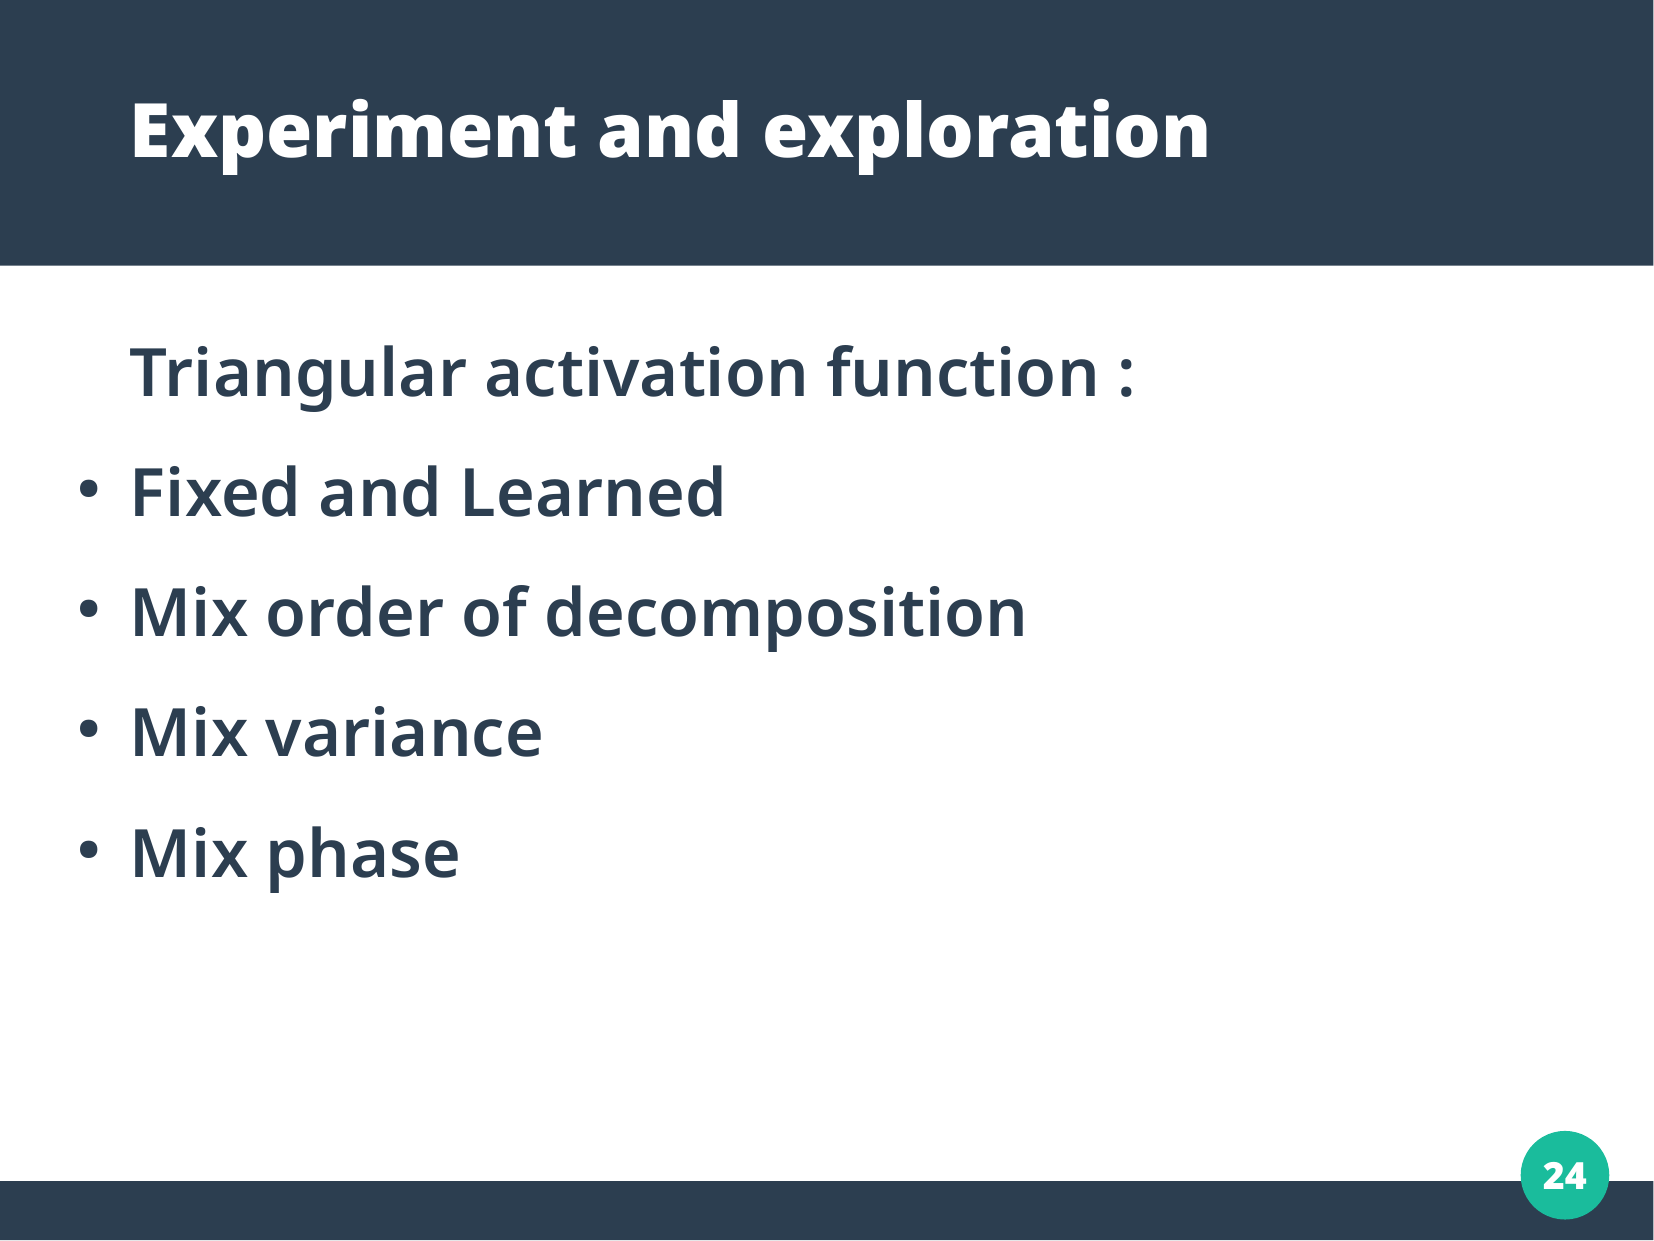

# Experiment and exploration
Triangular activation function :
Fixed and Learned
Mix order of decomposition
Mix variance
Mix phase
24